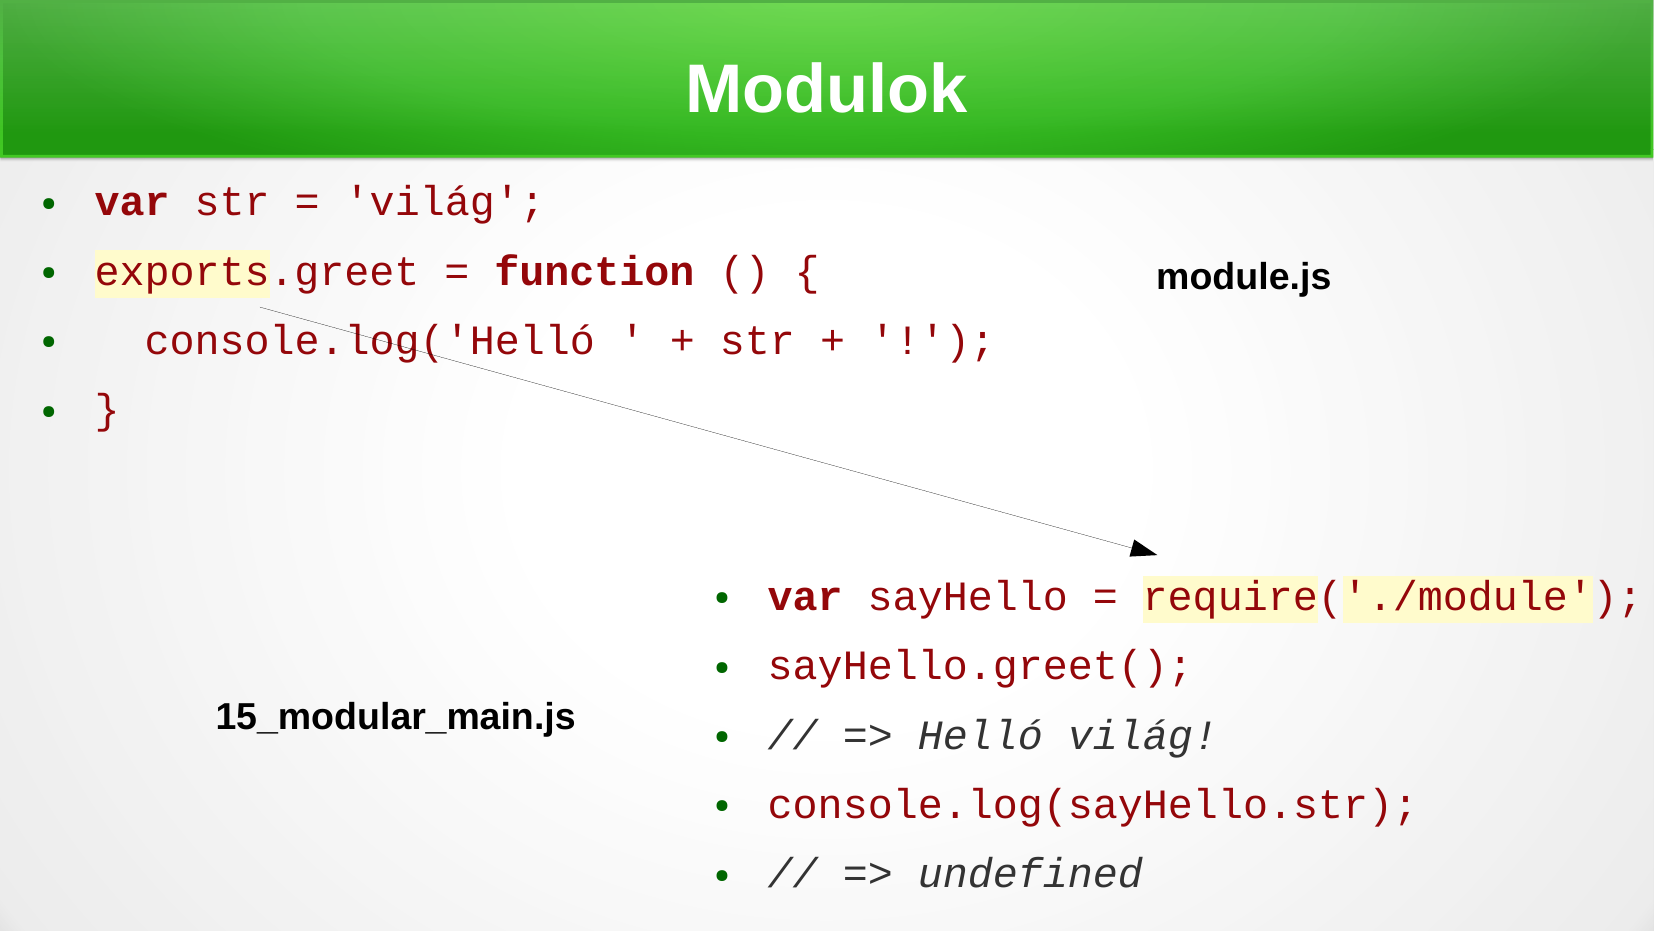

# Modulok
var str = 'világ';
exports.greet = function () {
 console.log('Helló ' + str + '!');
}
module.js
var sayHello = require('./module');
sayHello.greet();
// => Helló világ!
console.log(sayHello.str);
// => undefined
15_modular_main.js